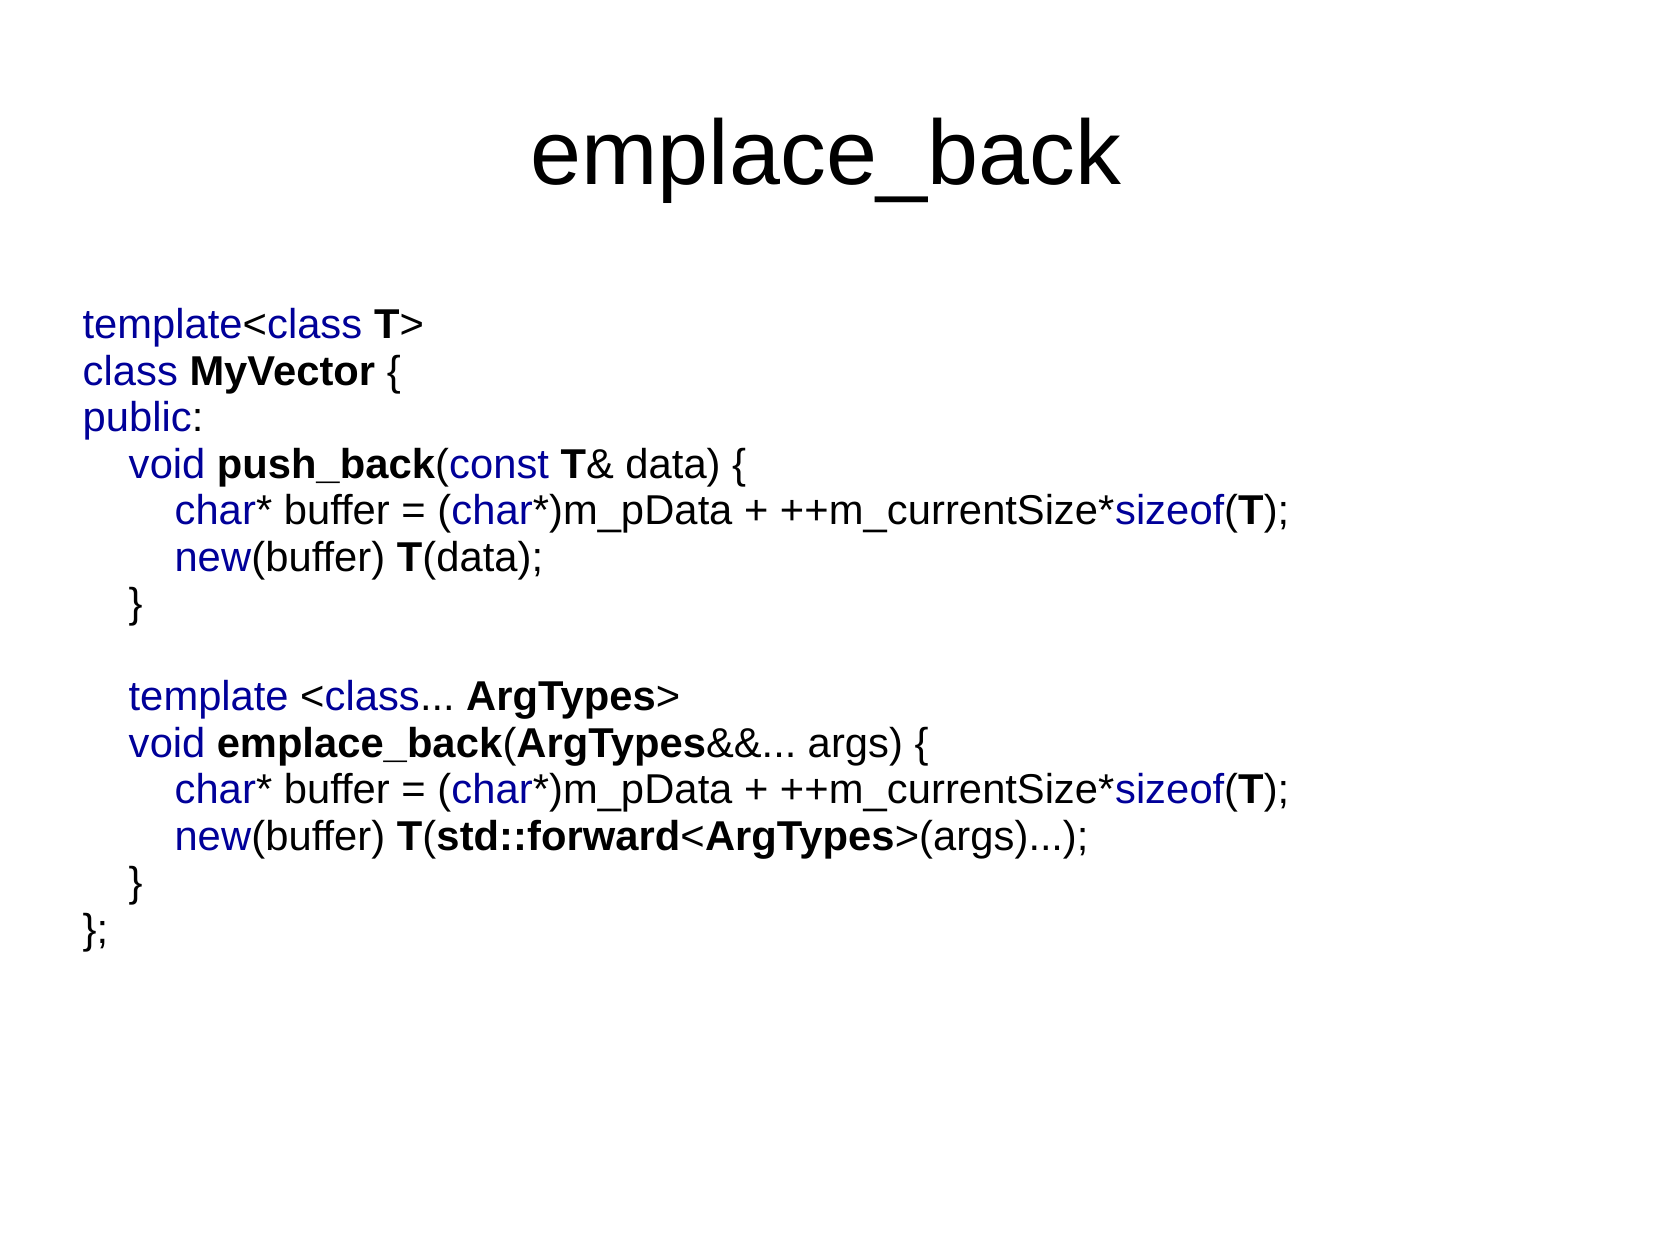

# emplace_back
template<class T>
class MyVector {
public:
 void push_back(const T& data) {
 char* buffer = (char*)m_pData + ++m_currentSize*sizeof(T);
 new(buffer) T(data);
 }
 template <class... ArgTypes>
 void emplace_back(ArgTypes&&... args) {
 char* buffer = (char*)m_pData + ++m_currentSize*sizeof(T);
 new(buffer) T(std::forward<ArgTypes>(args)...);
 }
};